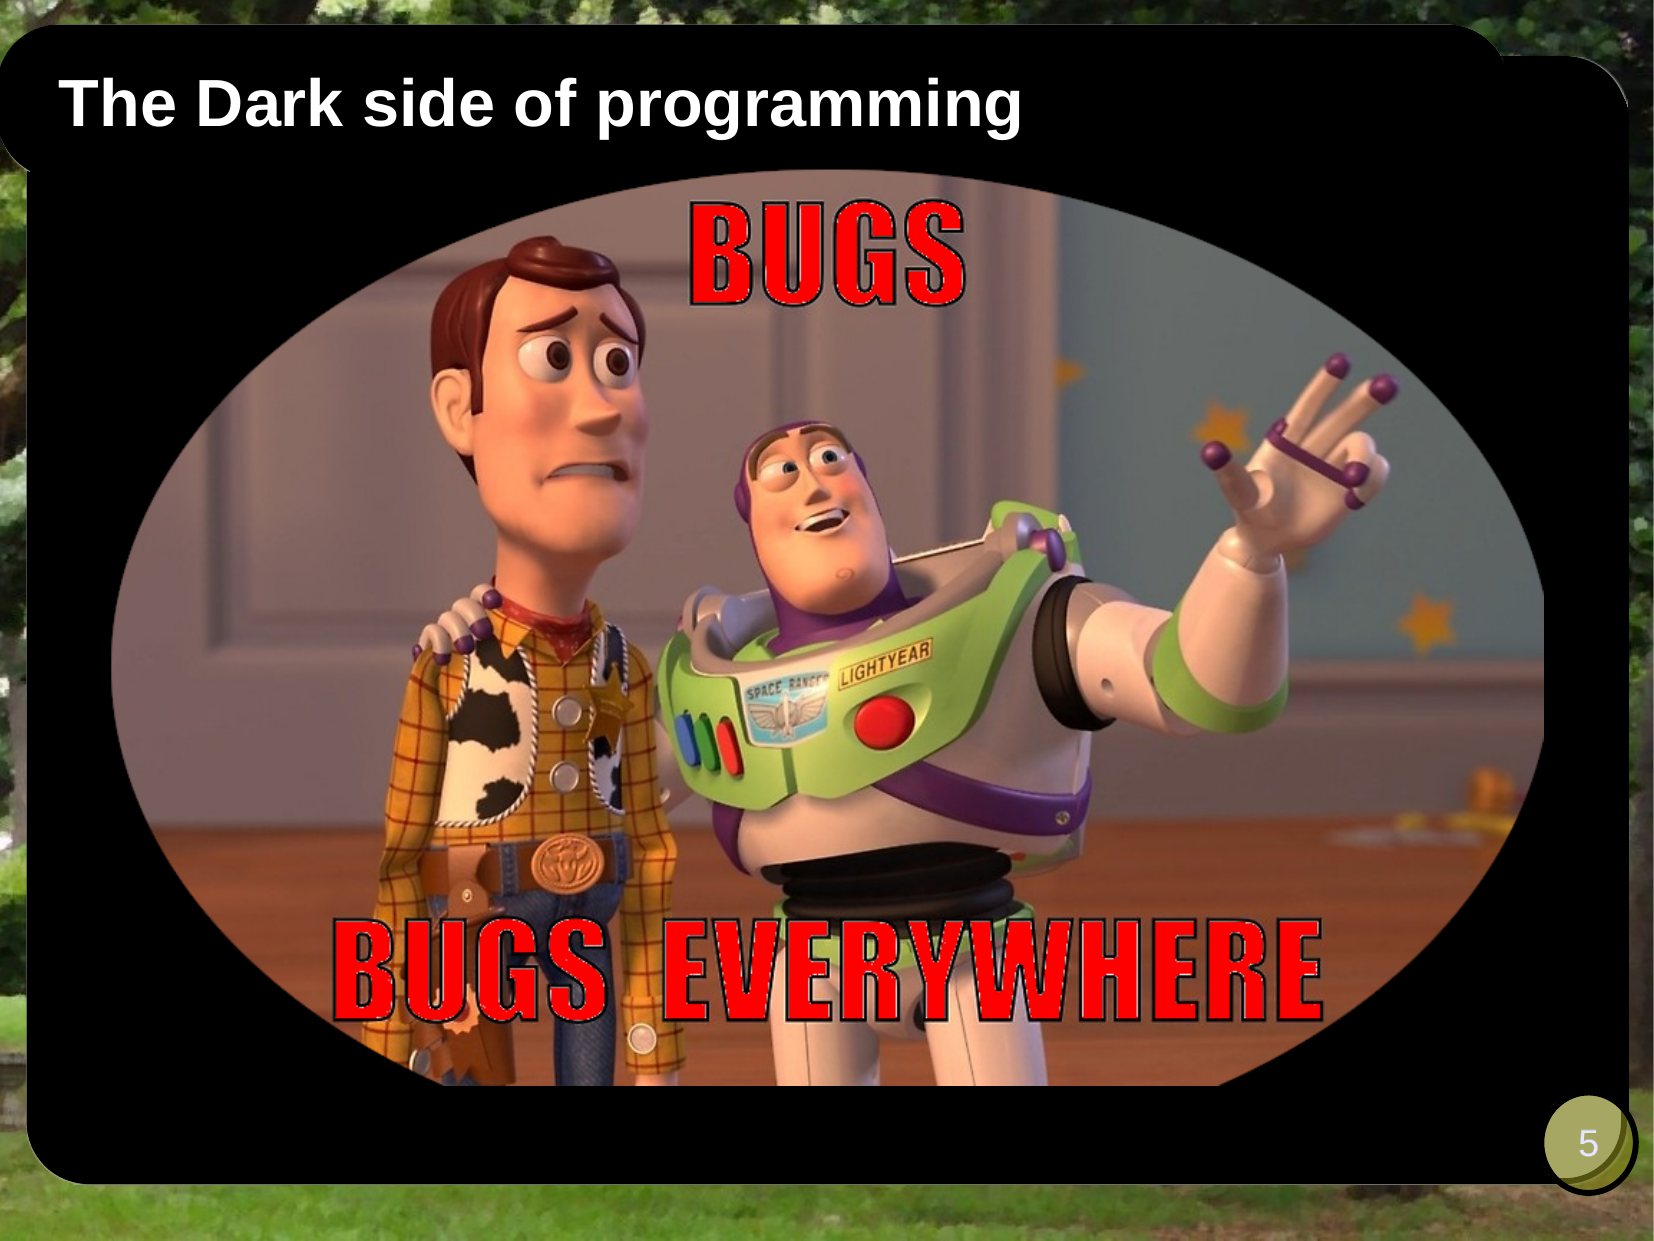

# The Dark side of programming
5